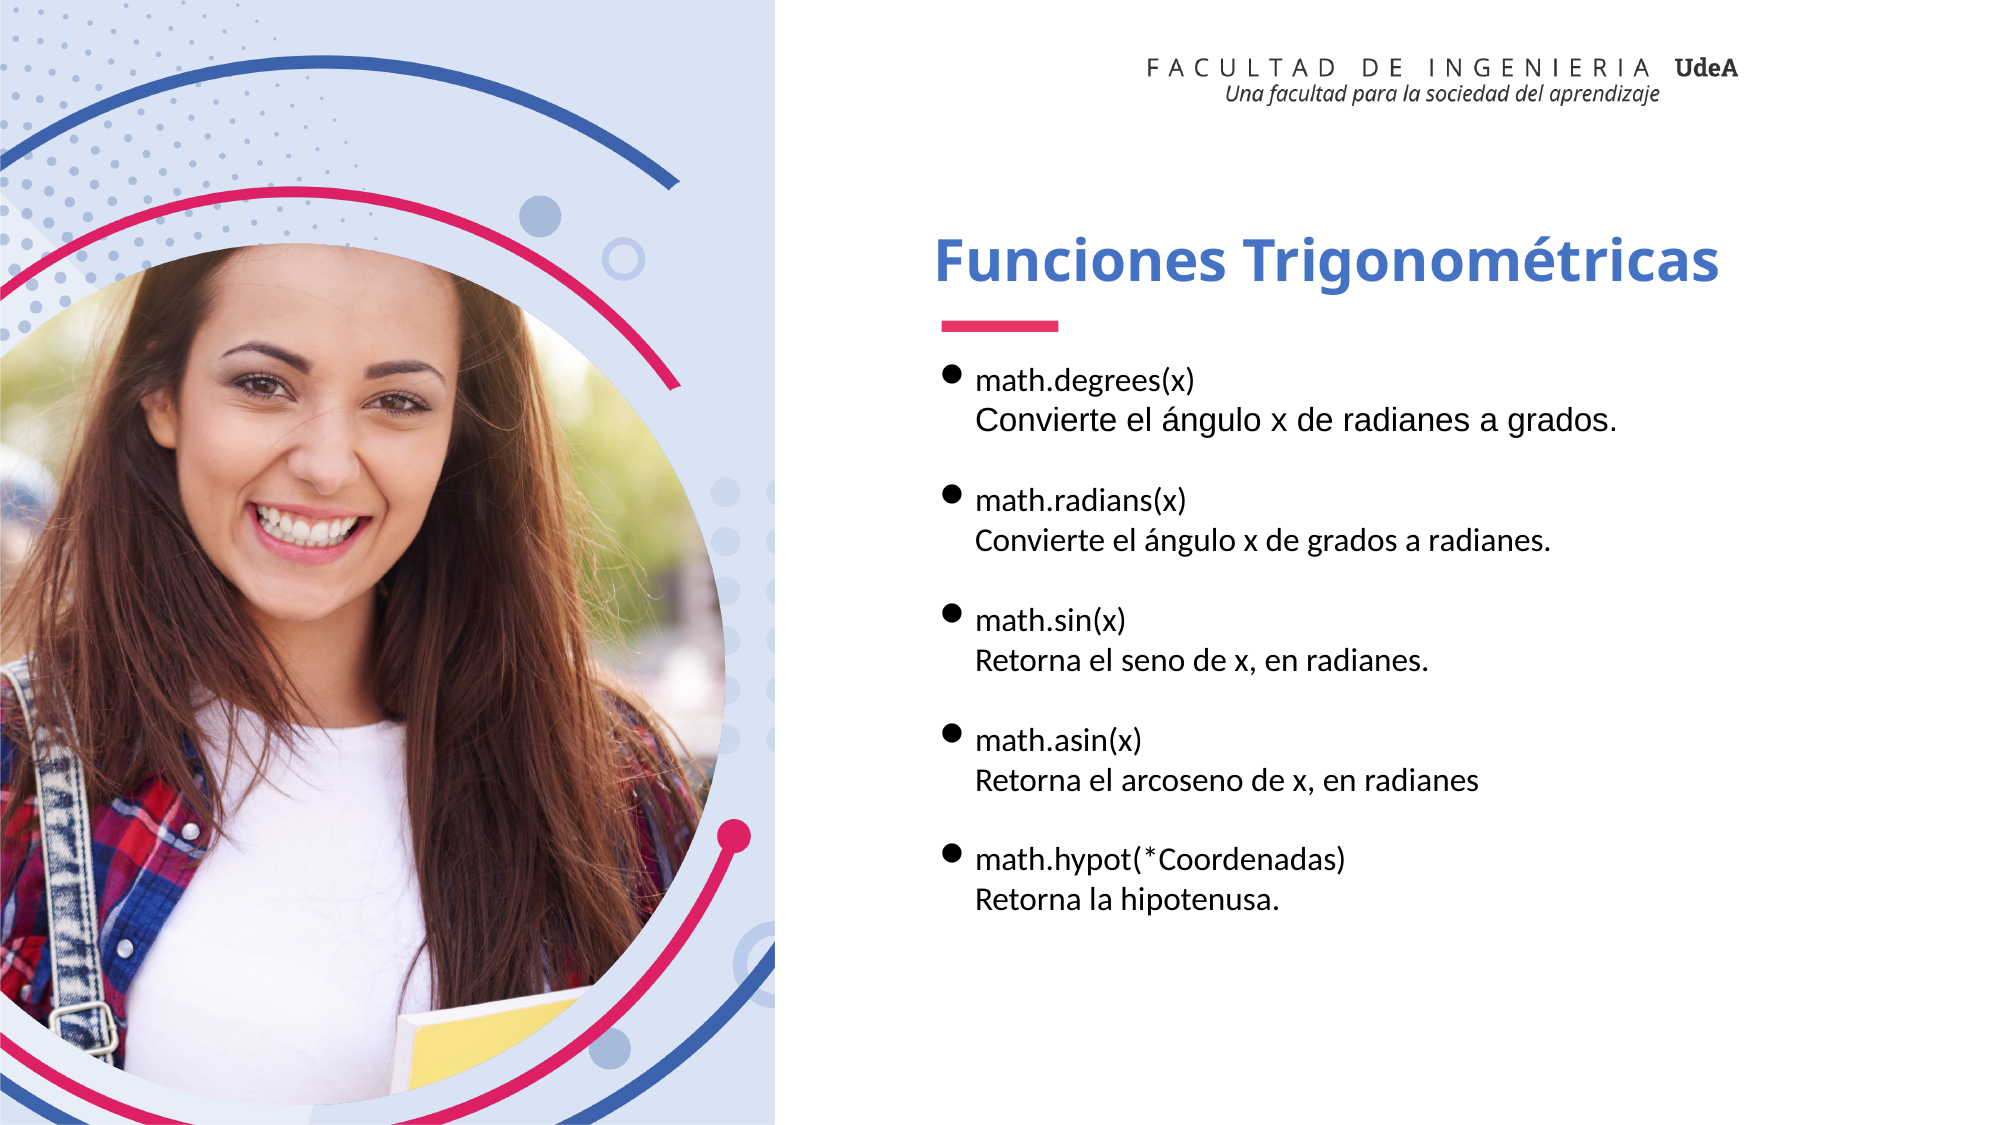

Funciones Trigonométricas
math.degrees(x)
Convierte el ángulo x de radianes a grados.
math.radians(x)
Convierte el ángulo x de grados a radianes.
math.sin(x)
Retorna el seno de x, en radianes.
math.asin(x)
Retorna el arcoseno de x, en radianes
math.hypot(*Coordenadas)
Retorna la hipotenusa.